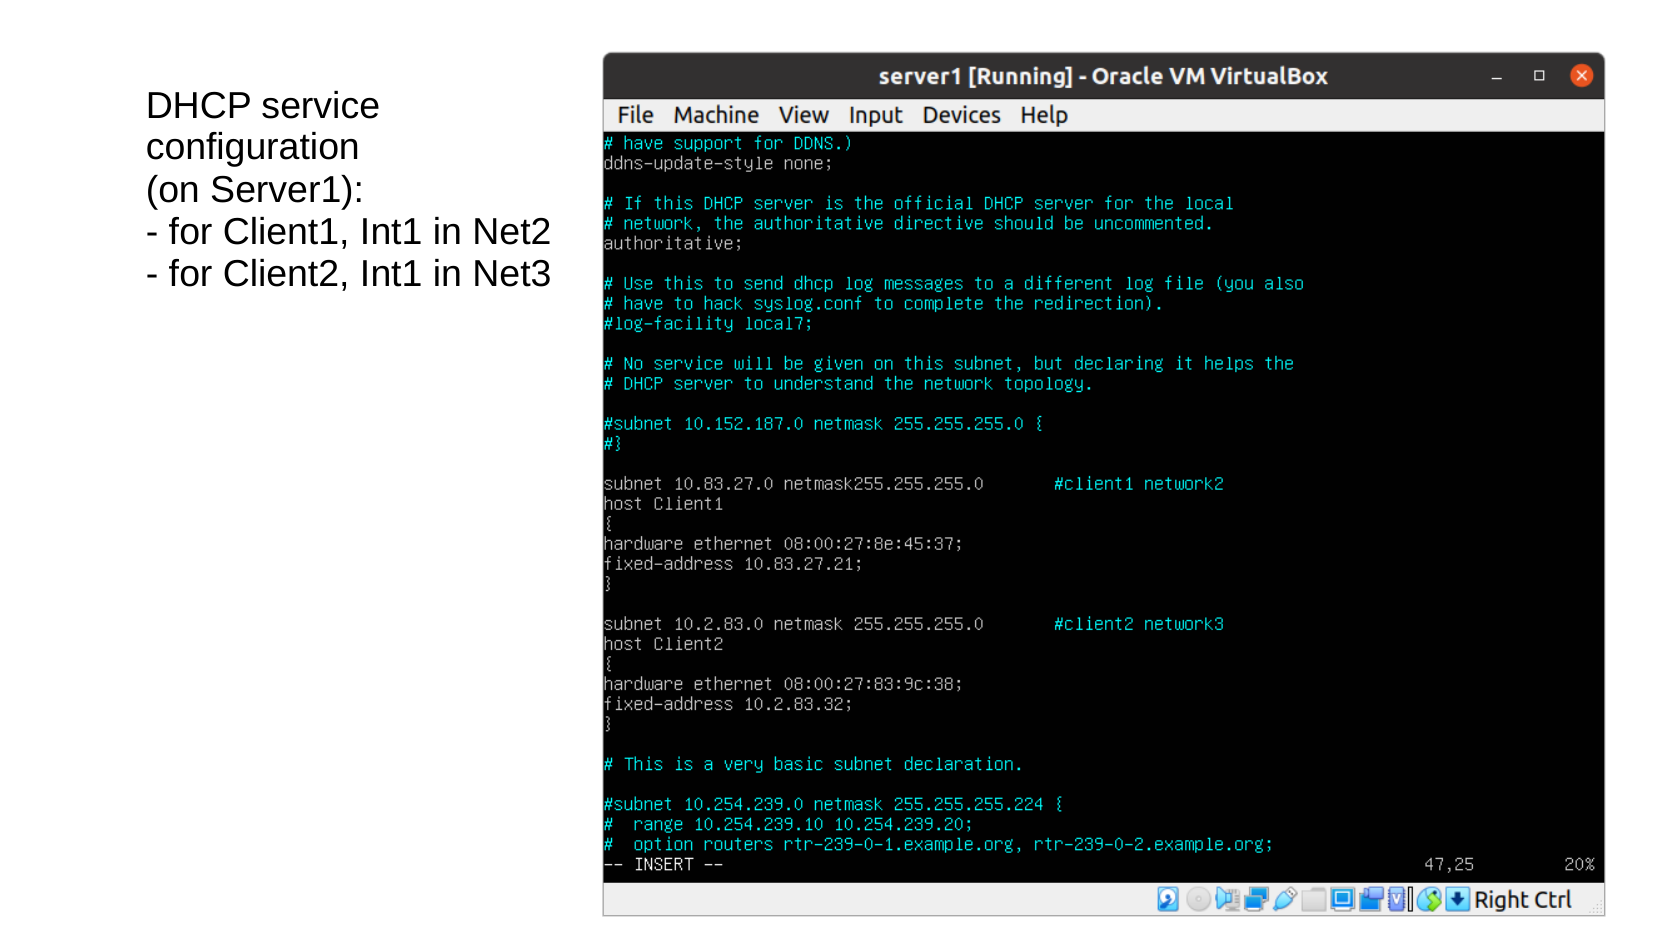

# DHCP service configuration (on Server1): - for Client1, Int1 in Net2 - for Client2, Int1 in Net3